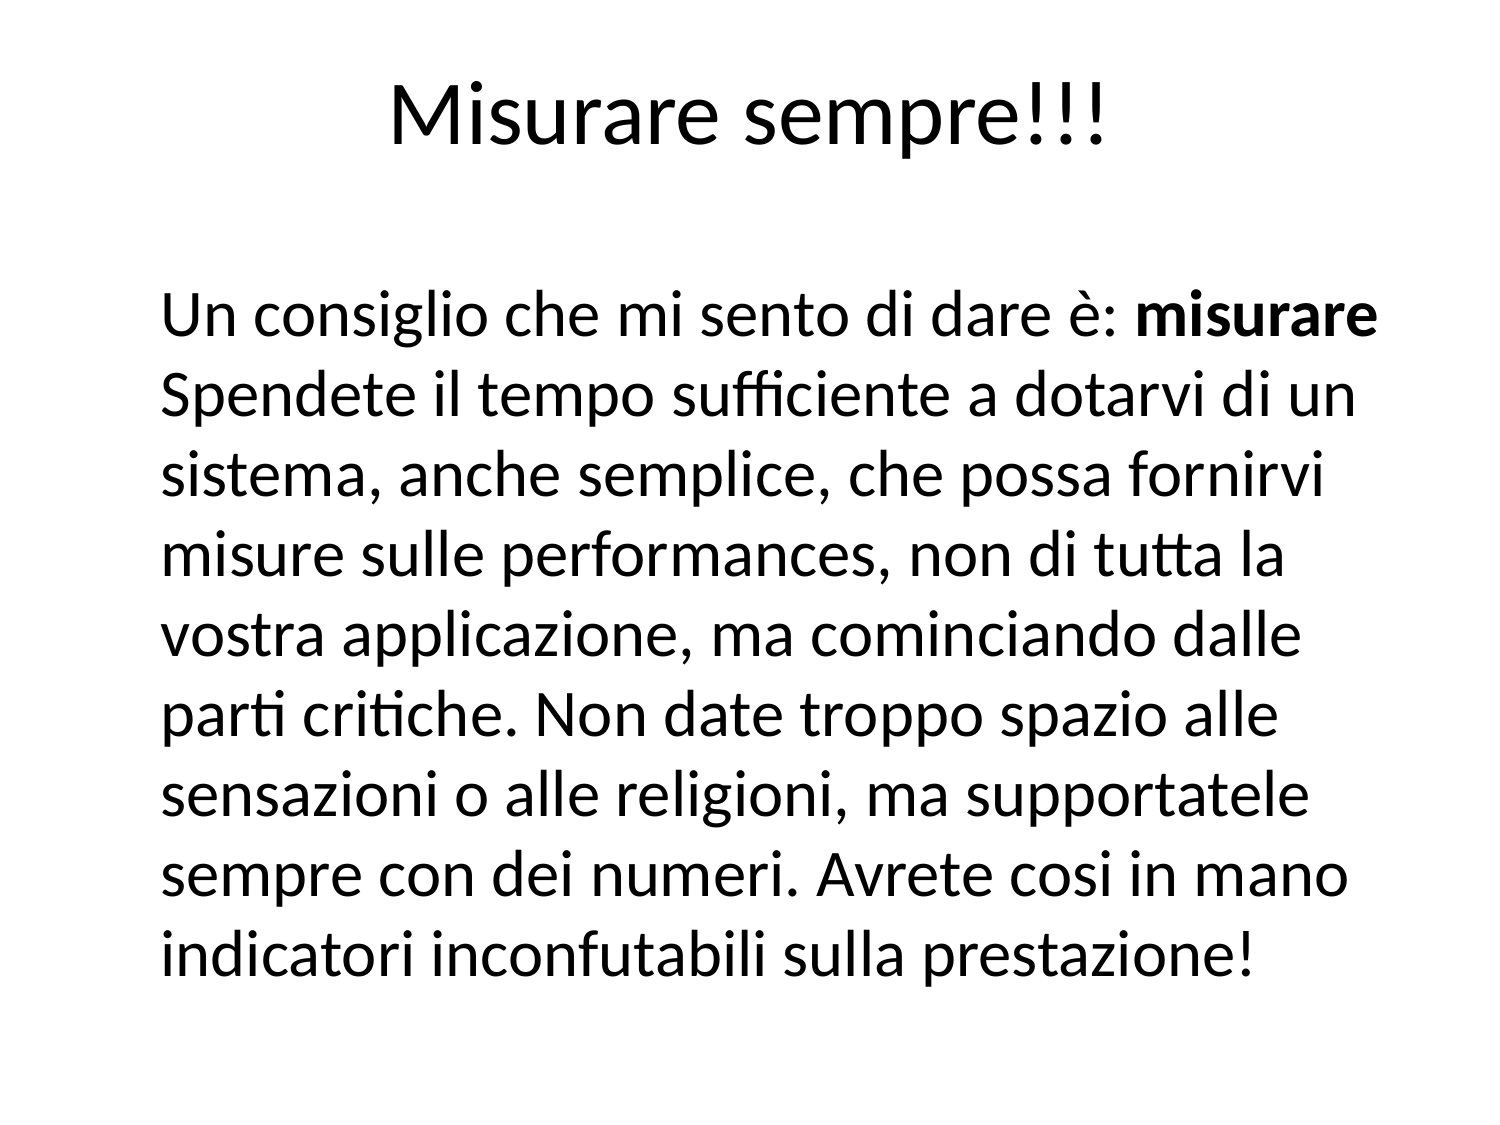

# Misurare sempre!!!
Un consiglio che mi sento di dare è: misurare
Spendete il tempo sufficiente a dotarvi di un sistema, anche semplice, che possa fornirvi misure sulle performances, non di tutta la vostra applicazione, ma cominciando dalle parti critiche. Non date troppo spazio alle sensazioni o alle religioni, ma supportatele sempre con dei numeri. Avrete cosi in mano indicatori inconfutabili sulla prestazione!